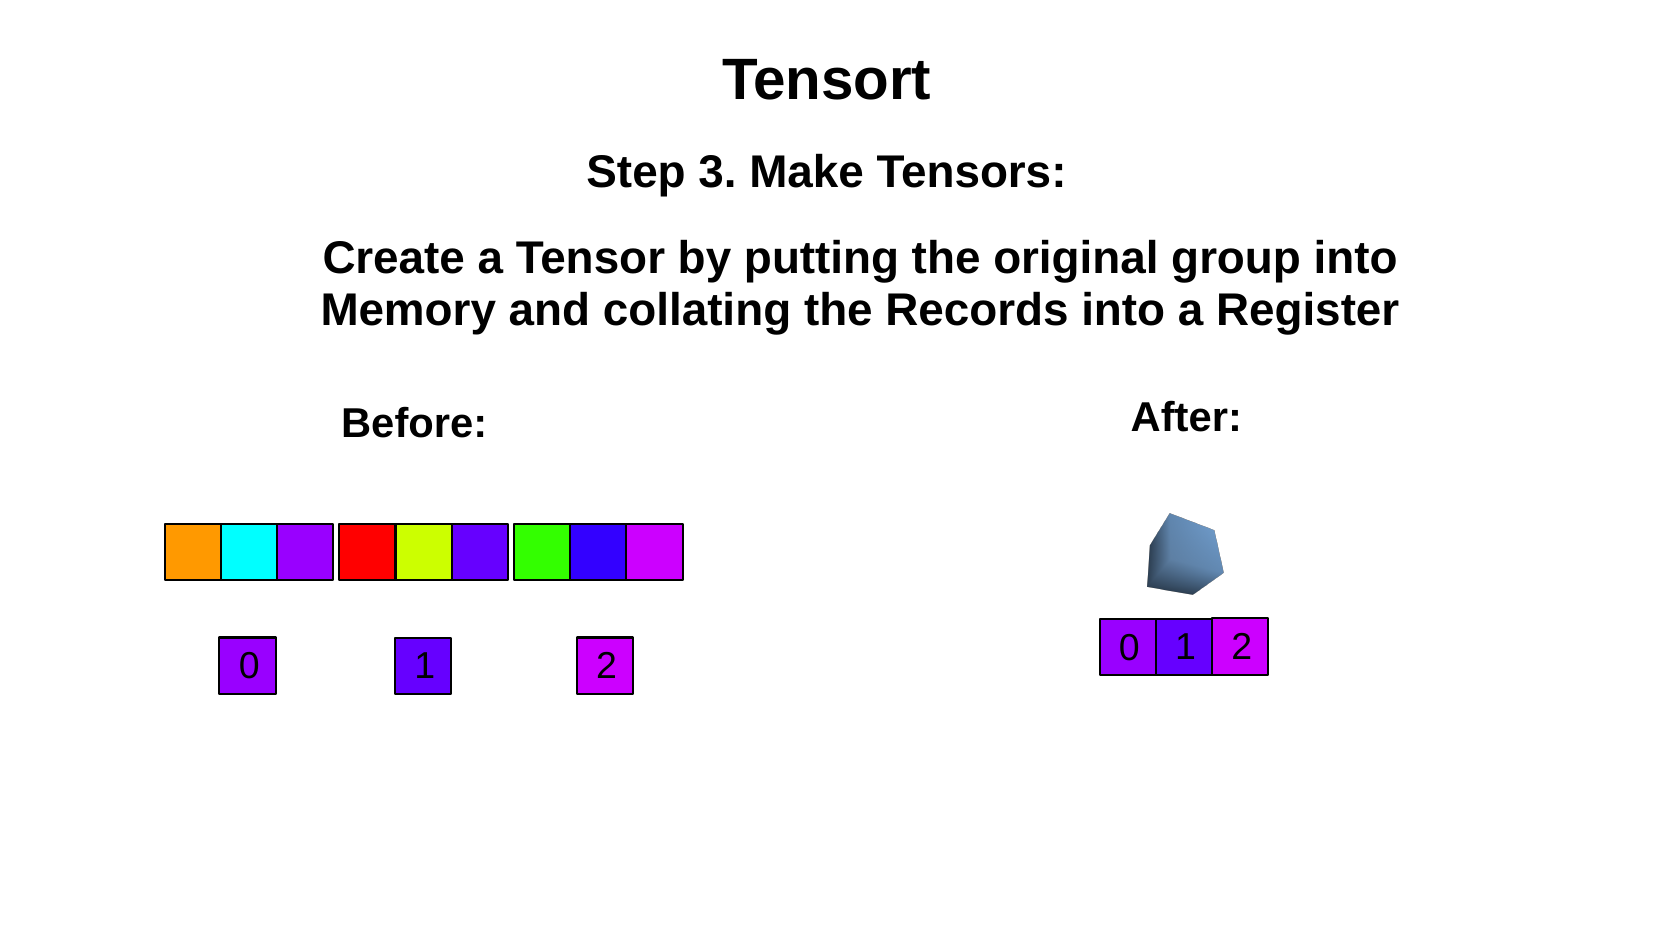

# Tensort
Step 3. Make Tensors:
Create a Tensor by putting the original group into Memory and collating the Records into a Register
After:
Before:
1
2
0
0
1
2